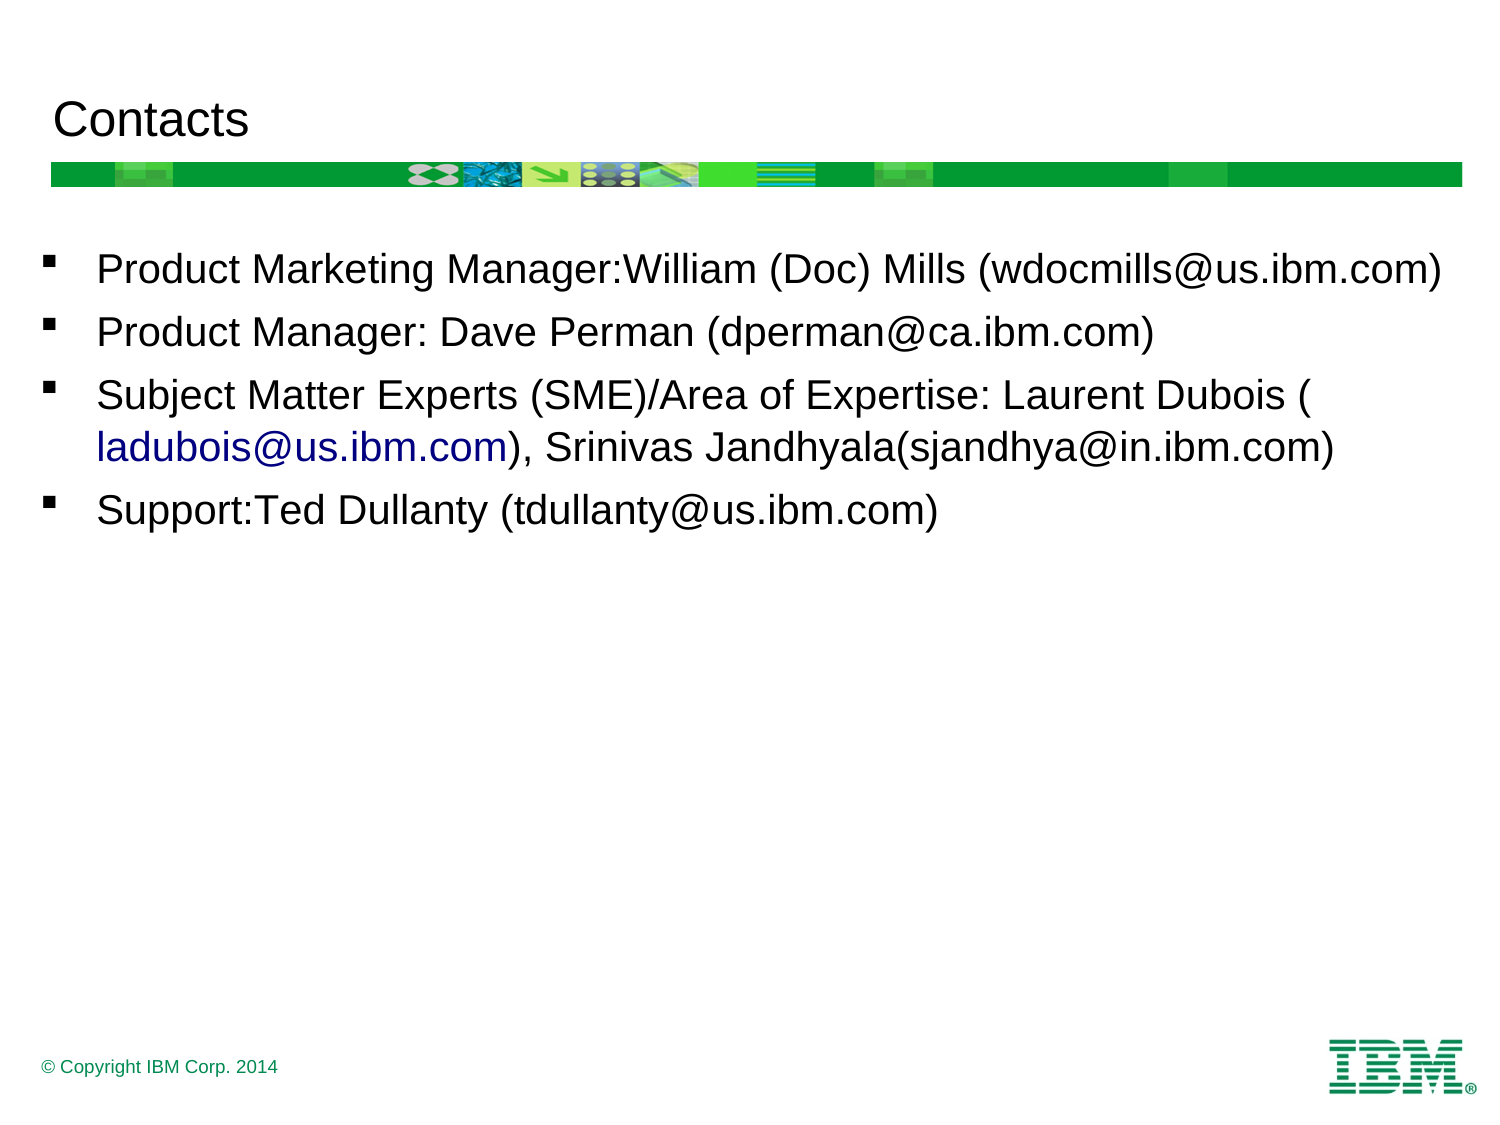

# Contacts
Product Marketing Manager:William (Doc) Mills (wdocmills@us.ibm.com)
Product Manager: Dave Perman (dperman@ca.ibm.com)
Subject Matter Experts (SME)/Area of Expertise: Laurent Dubois (ladubois@us.ibm.com), Srinivas Jandhyala(sjandhya@in.ibm.com)
Support:Ted Dullanty (tdullanty@us.ibm.com)